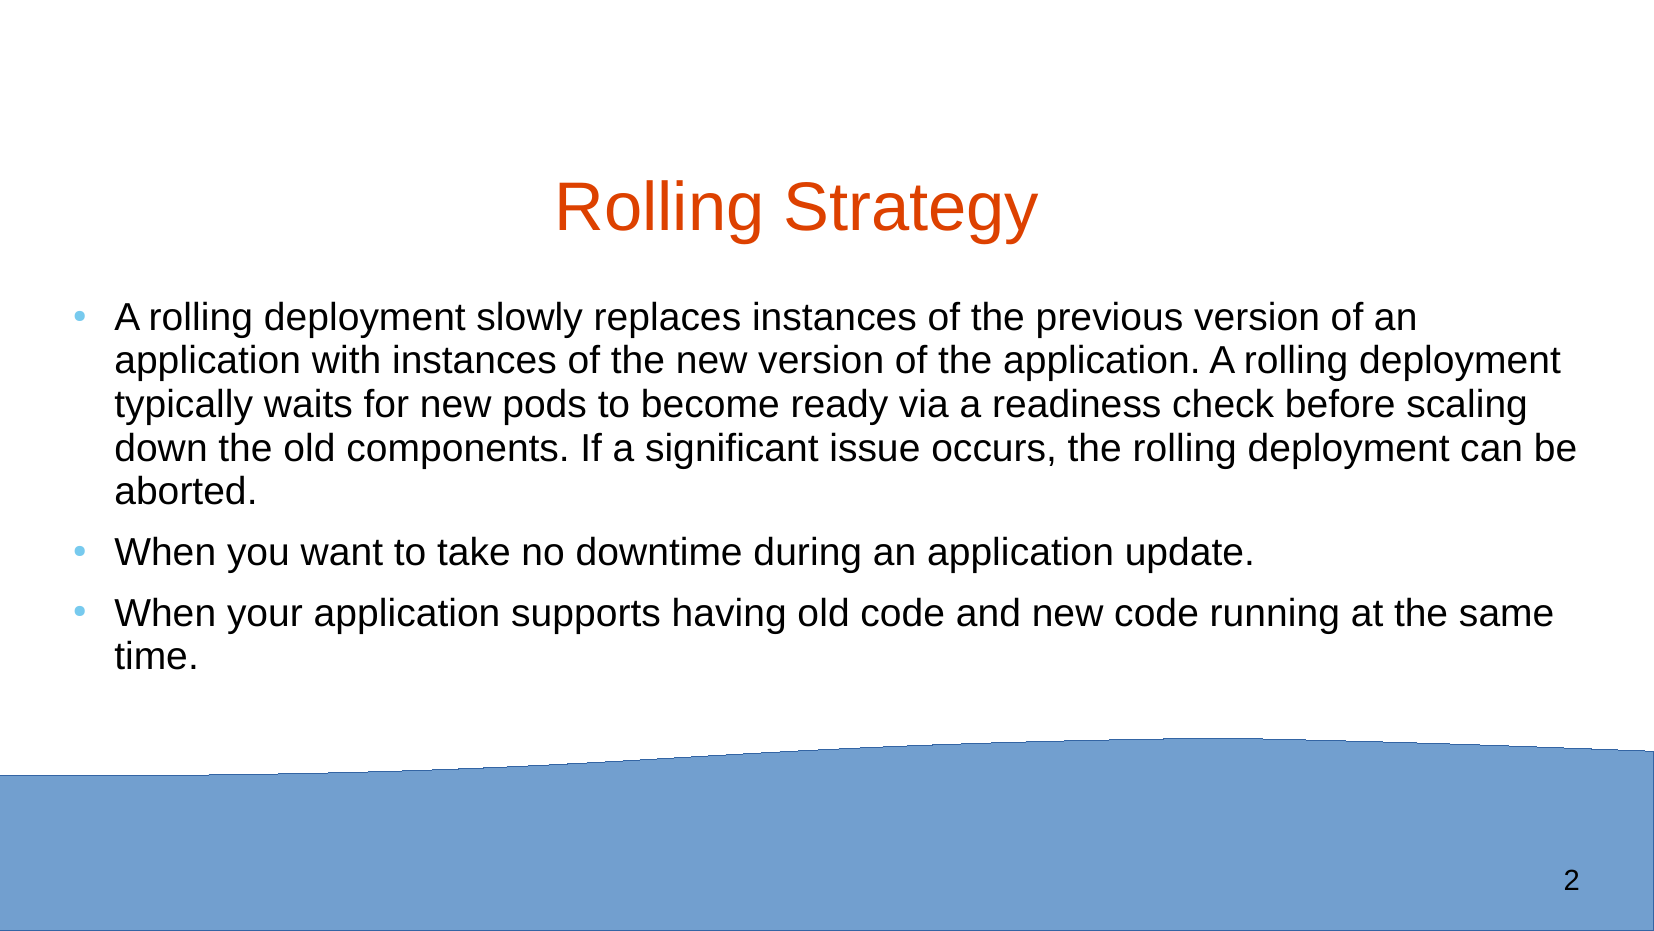

# Rolling Strategy
A rolling deployment slowly replaces instances of the previous version of an application with instances of the new version of the application. A rolling deployment typically waits for new pods to become ready via a readiness check before scaling down the old components. If a significant issue occurs, the rolling deployment can be aborted.
When you want to take no downtime during an application update.
When your application supports having old code and new code running at the same time.